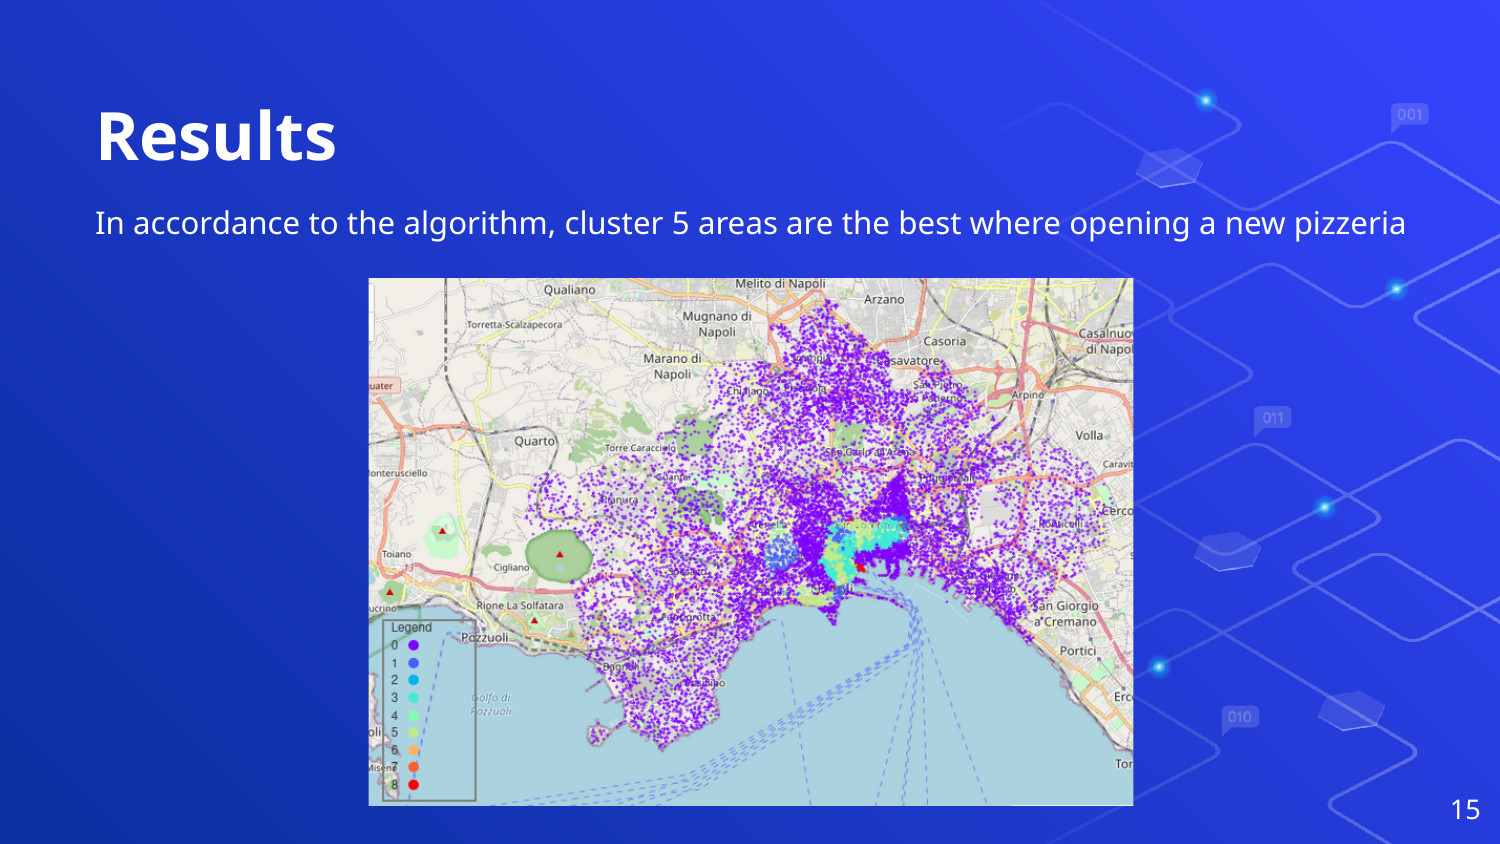

Results
In accordance to the algorithm, cluster 5 areas are the best where opening a new pizzeria